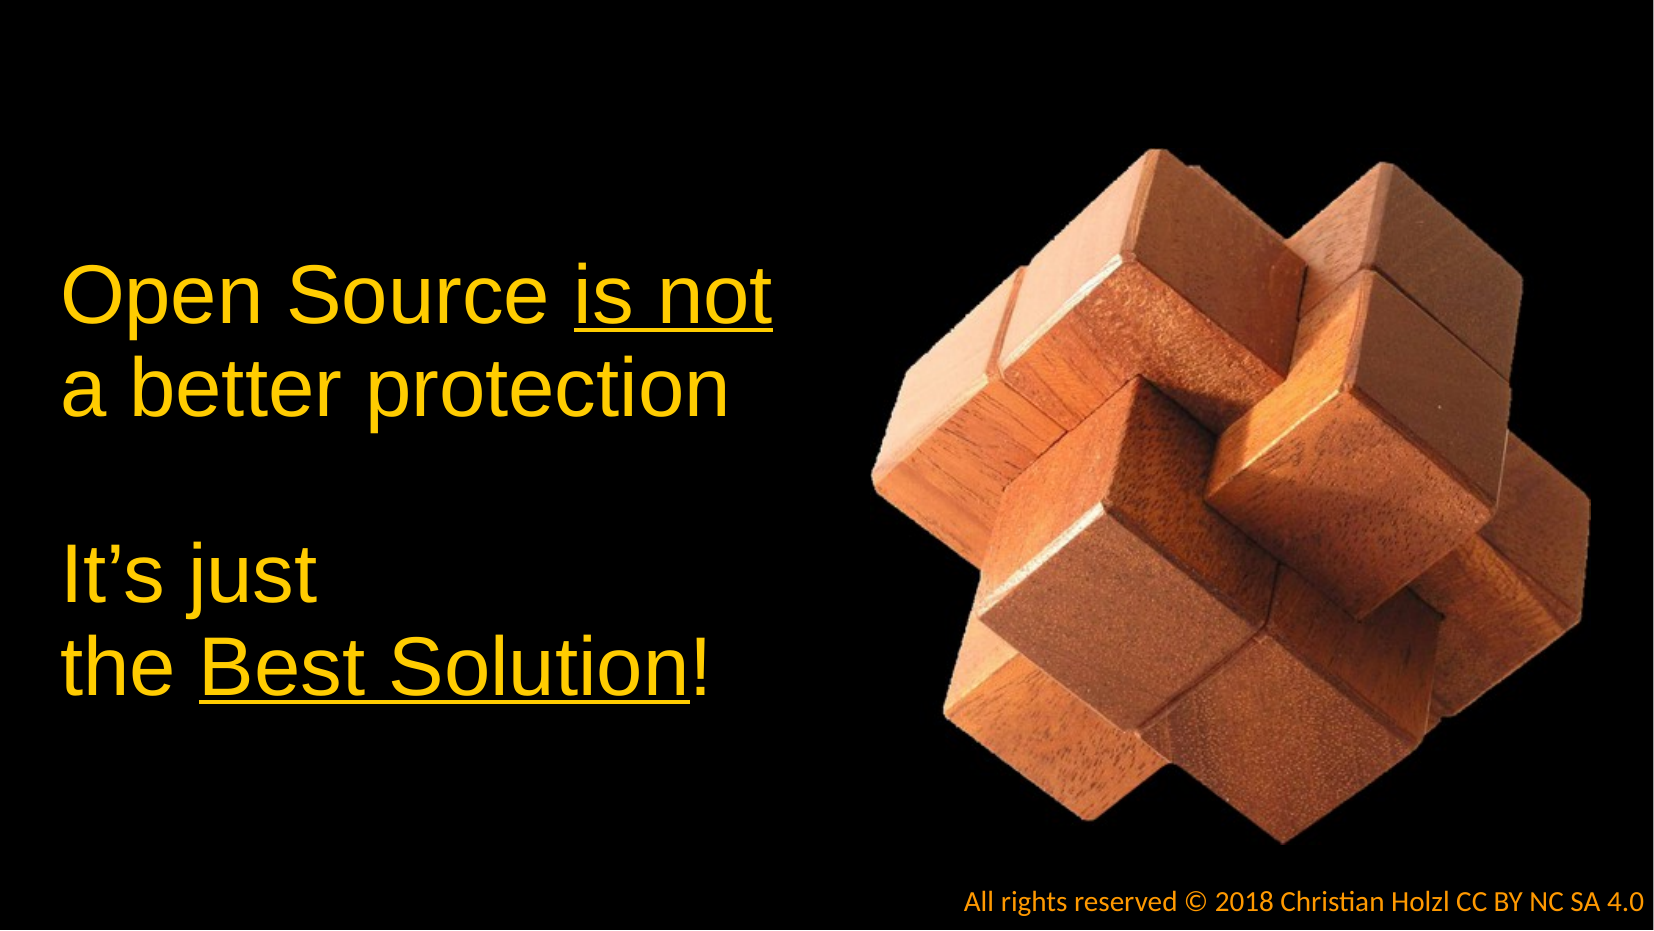

# Open Source is not a better protection It’s just the Best Solution!